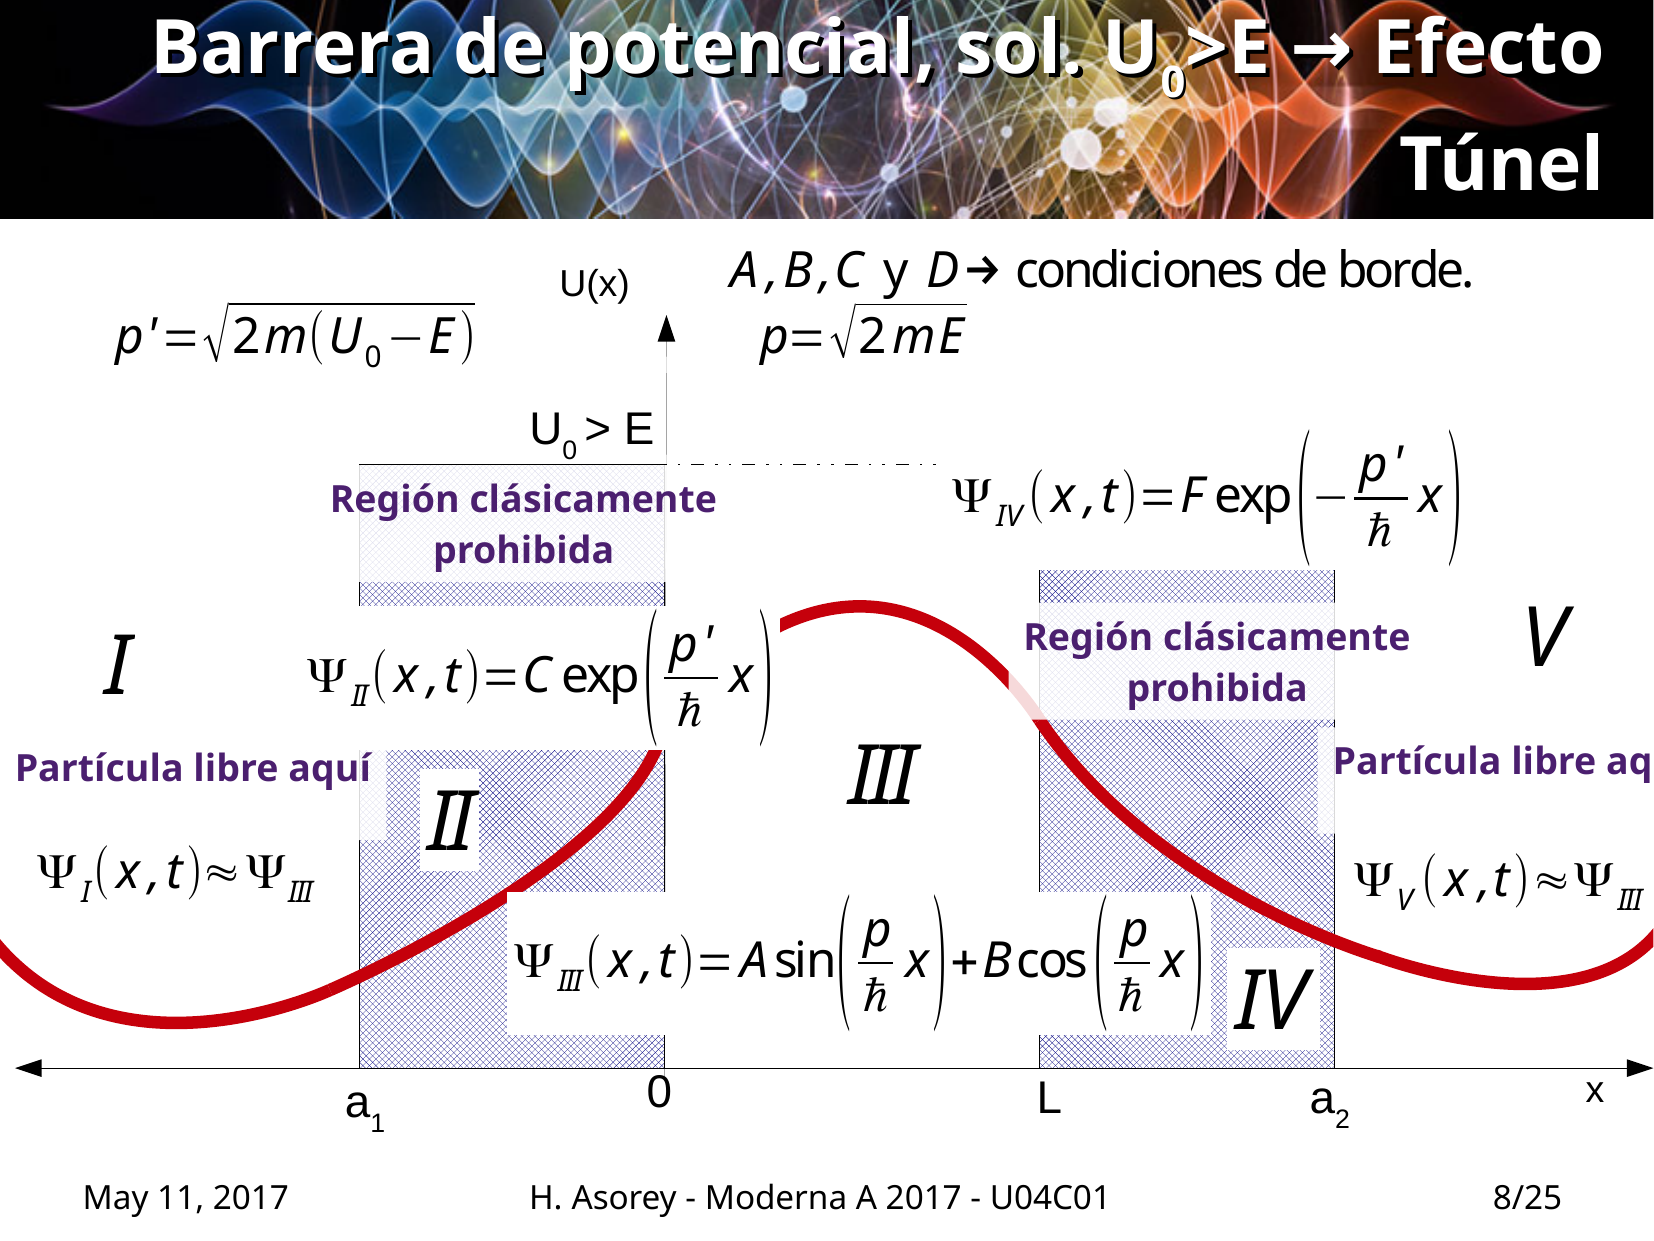

# Barrera de potencial, sol. U0>E → Efecto Túnel
U(x)
U0 > E
Región clásicamente
prohibida
Región clásicamente
prohibida
Partícula libre aquí
Partícula libre aquí
0
x
L
a2
a1
May 11, 2017
H. Asorey - Moderna A 2017 - U04C01
8